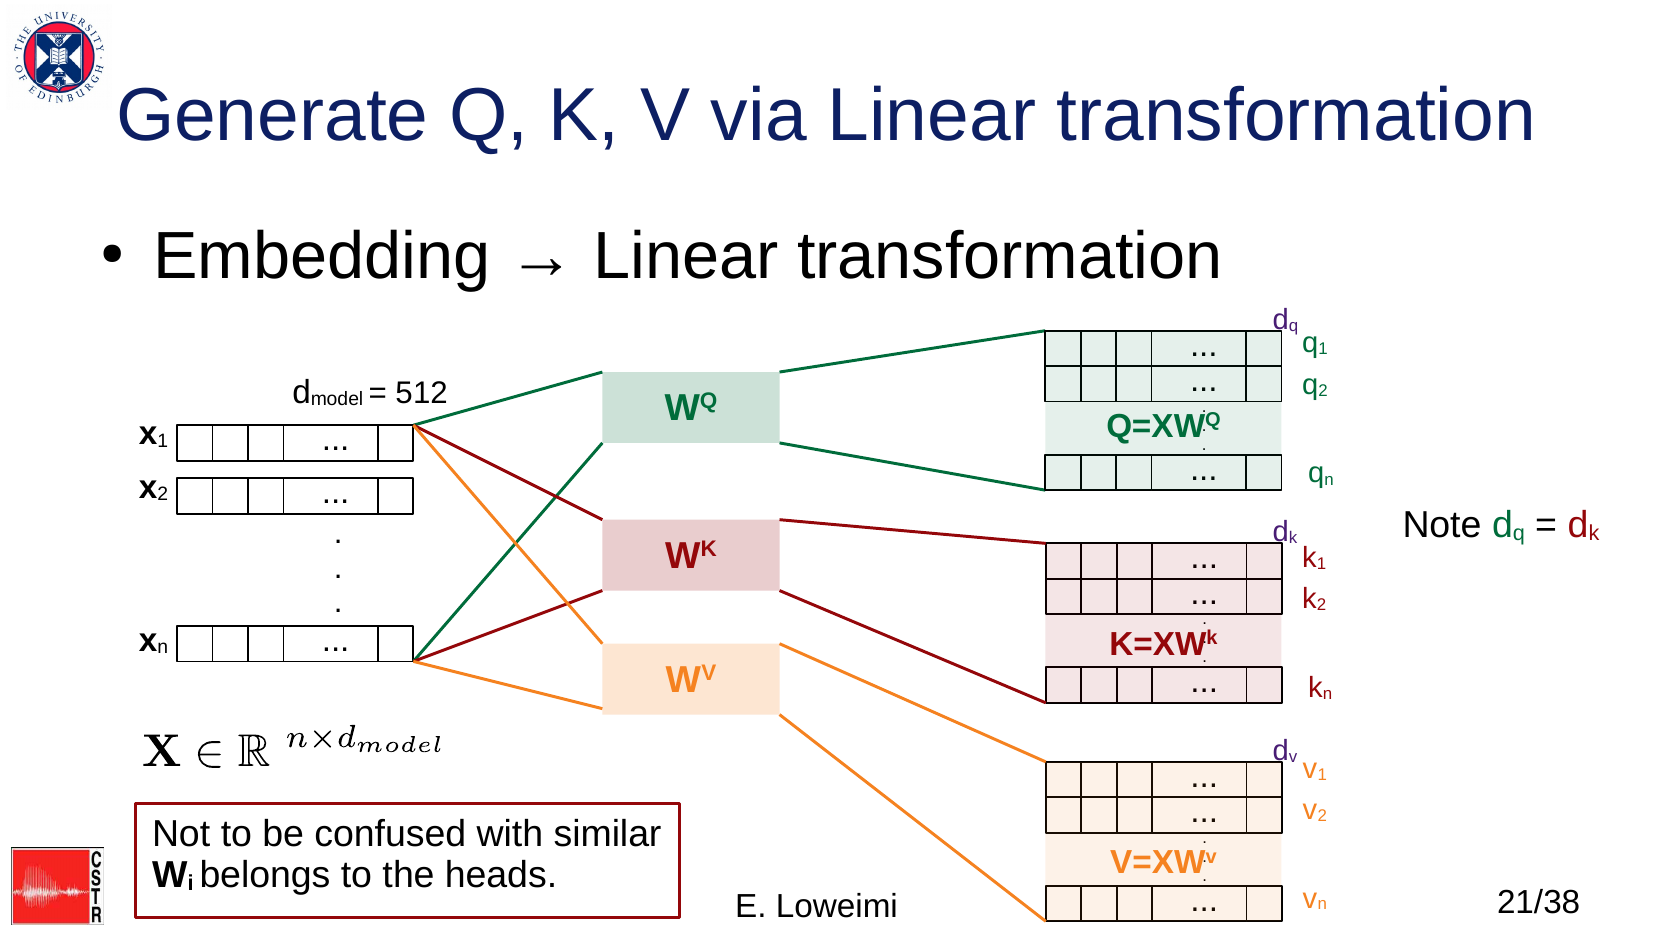

# Generate Q, K, V via Linear transformation
Embedding → Linear transformation
dq
...
q1
...
.
.
.
...
Q=XWQ
q2
dmodel = 512
x1
...
x2
...
.
.
.
...
xn
WQ
qn
Note dq = dk
dk
WK
...
k1
K=XWk
...
k2
.
.
.
WV
...
kn
dv
v1
...
...
v2
.
.
.
...
vn
V=XWv
Not to be confused with similar Wi belongs to the heads.
21/38
E. Loweimi